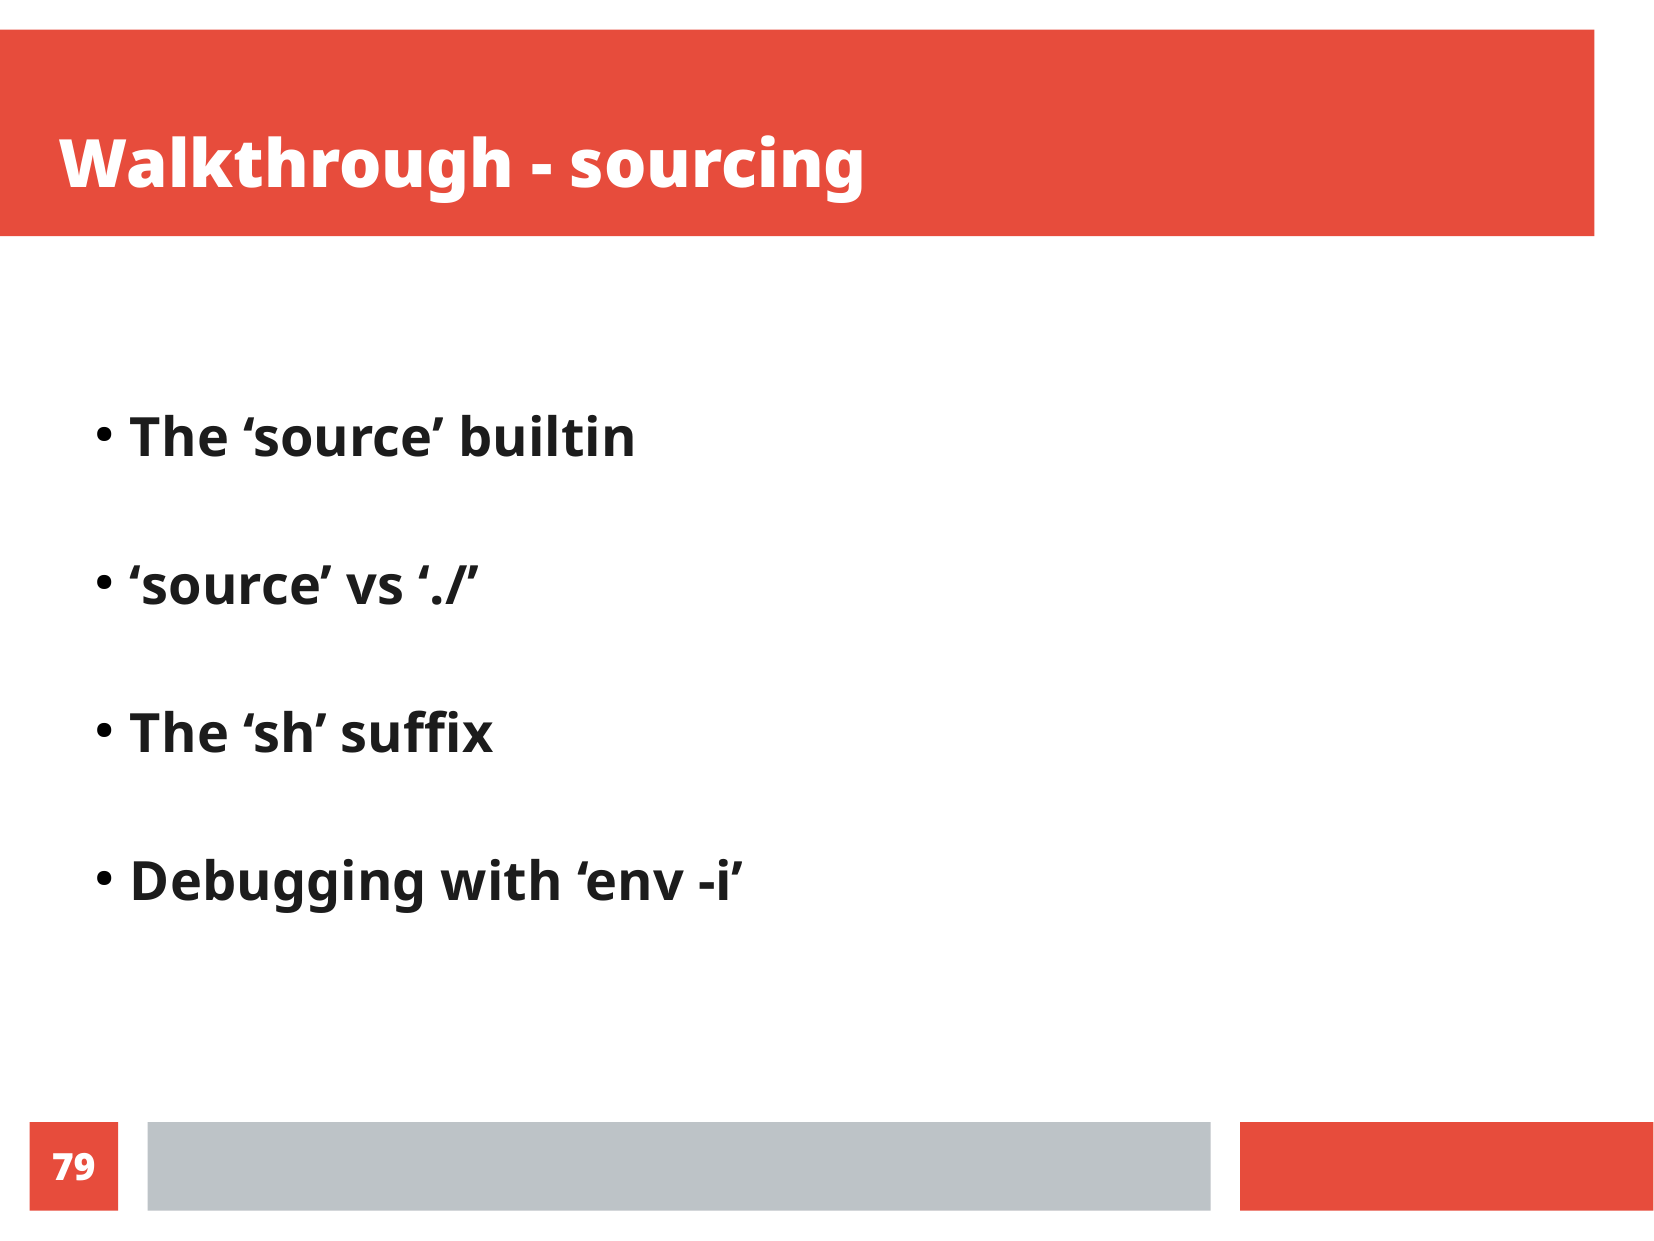

# Walkthrough - sourcing
The ‘source’ builtin
‘source’ vs ‘./’
The ‘sh’ suffix
Debugging with ‘env -i’
79